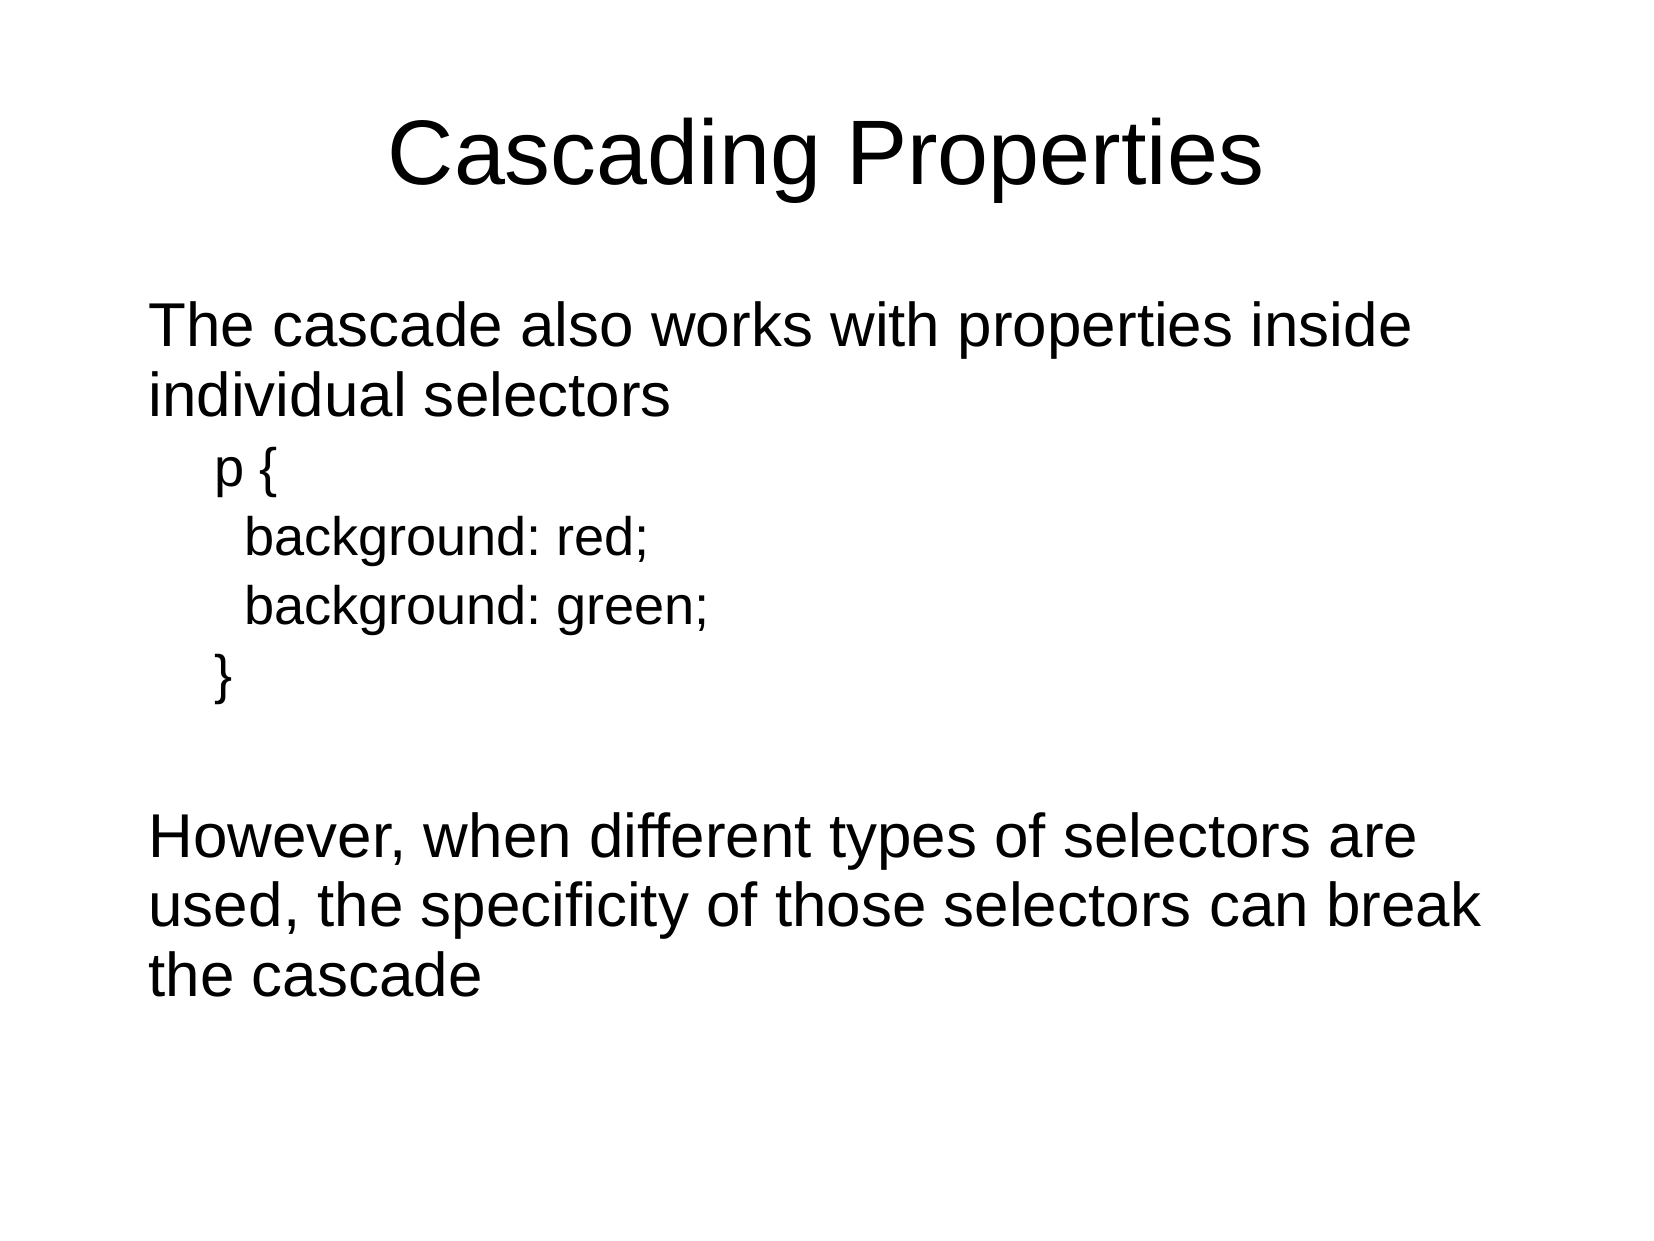

# Cascading Properties
The cascade also works with properties inside individual selectors
p {
 background: red;
 background: green;
}
However, when different types of selectors are used, the specificity of those selectors can break the cascade